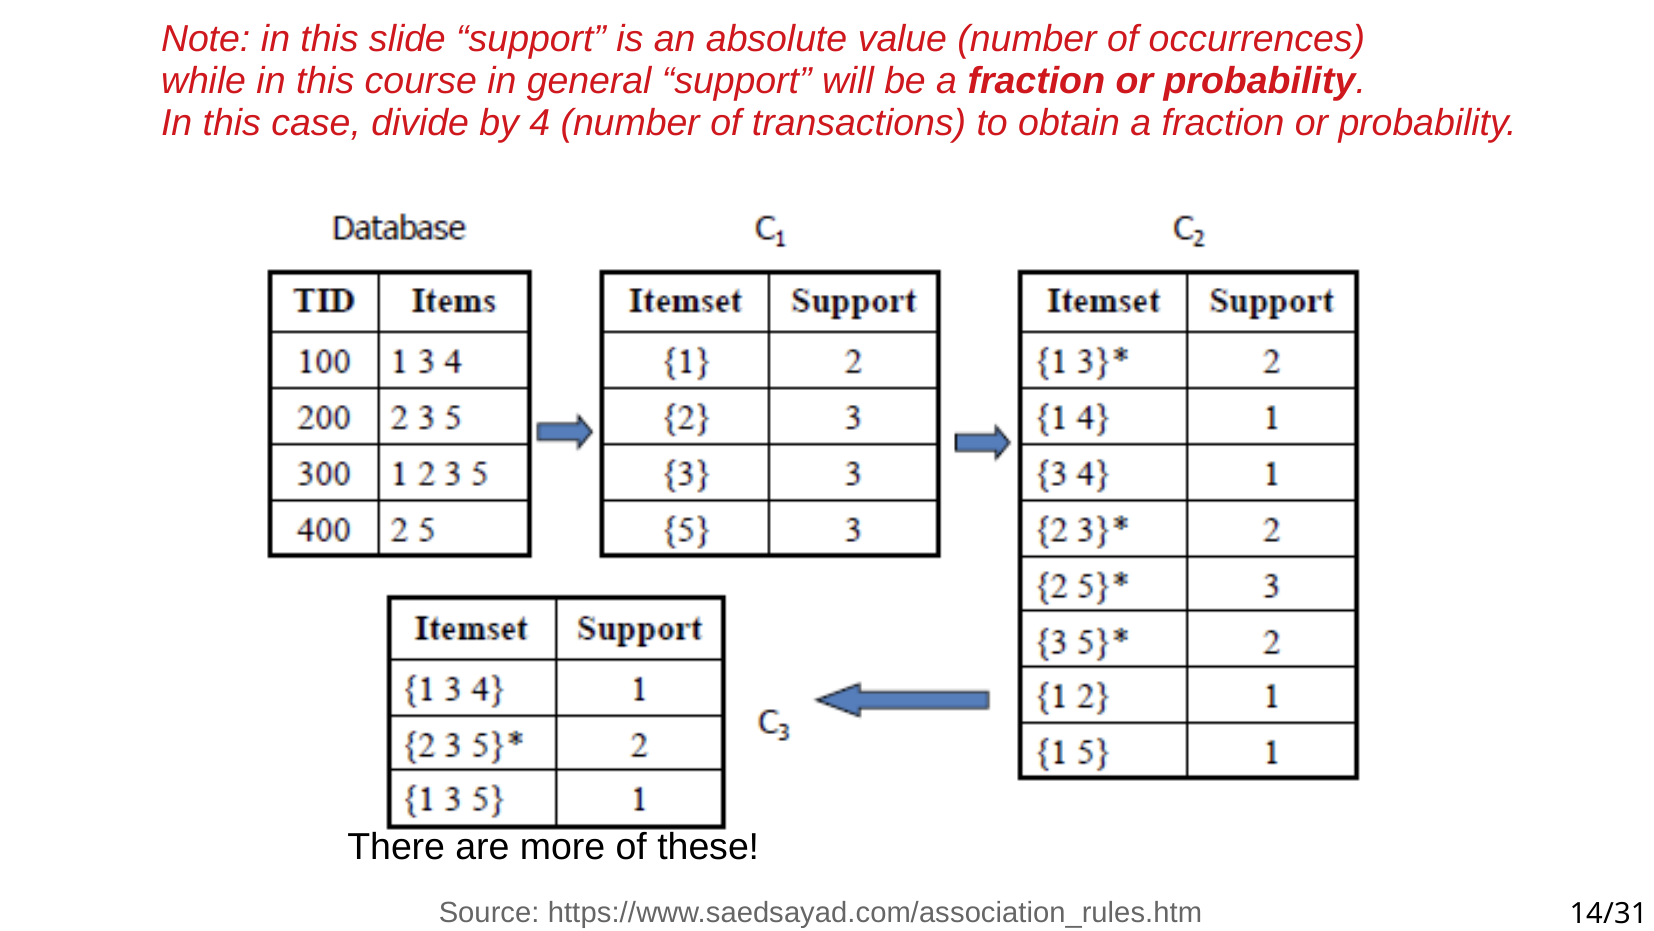

Note: in this slide “support” is an absolute value (number of occurrences)
while in this course in general “support” will be a fraction or probability.
In this case, divide by 4 (number of transactions) to obtain a fraction or probability.
There are more of these!
Source: https://www.saedsayad.com/association_rules.htm
14